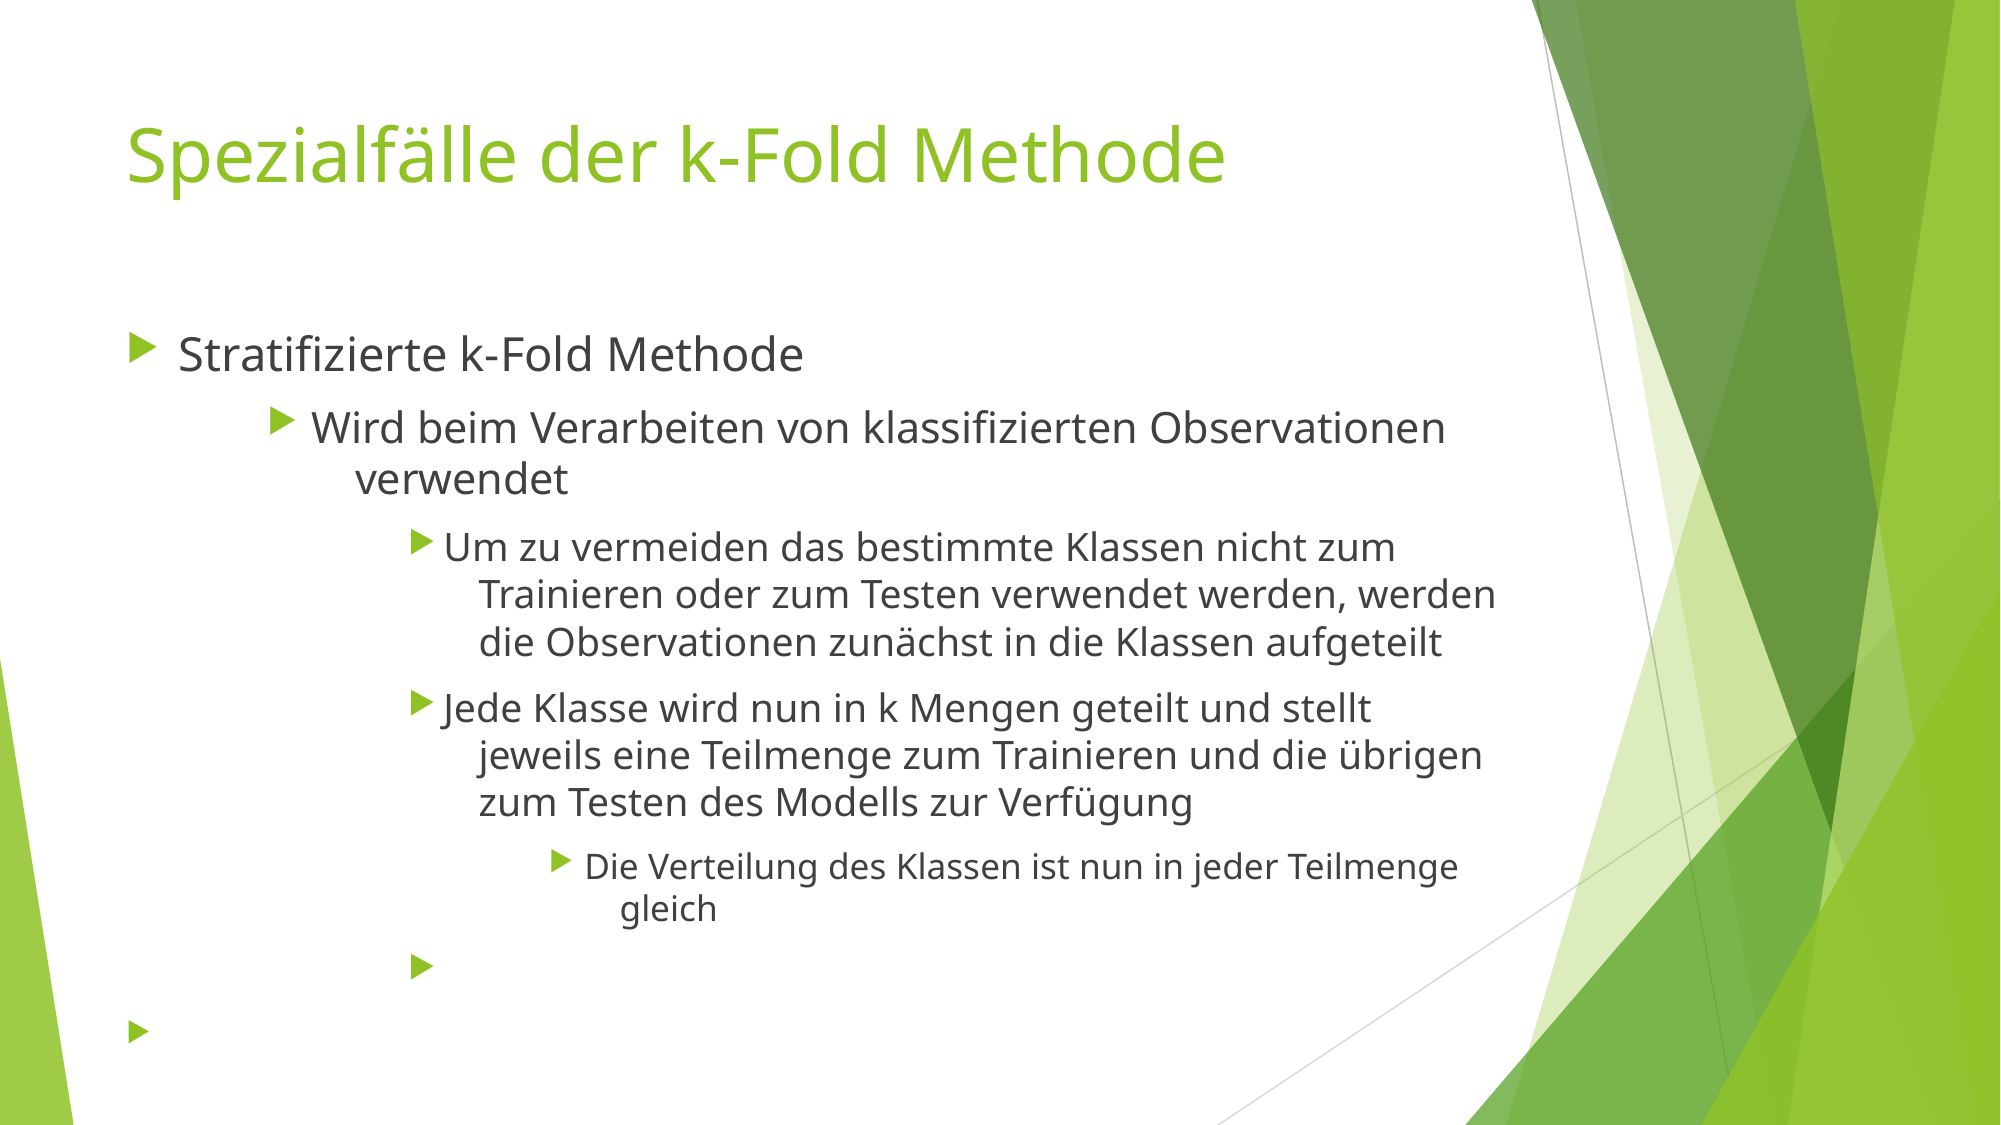

# Spezialfälle der k-Fold Methode
Stra­ti­fi­zie­rte k-Fold Methode
Wird beim Verarbeiten von klassifizierten Observationen verwendet
Um zu vermeiden das bestimmte Klassen nicht zum Trainieren oder zum Testen verwendet werden, werden die Observationen zunächst in die Klassen aufgeteilt
Jede Klasse wird nun in k Mengen geteilt und stellt jeweils eine Teilmenge zum Trainieren und die übrigen zum Testen des Modells zur Verfügung
Die Verteilung des Klassen ist nun in jeder Teilmenge gleich